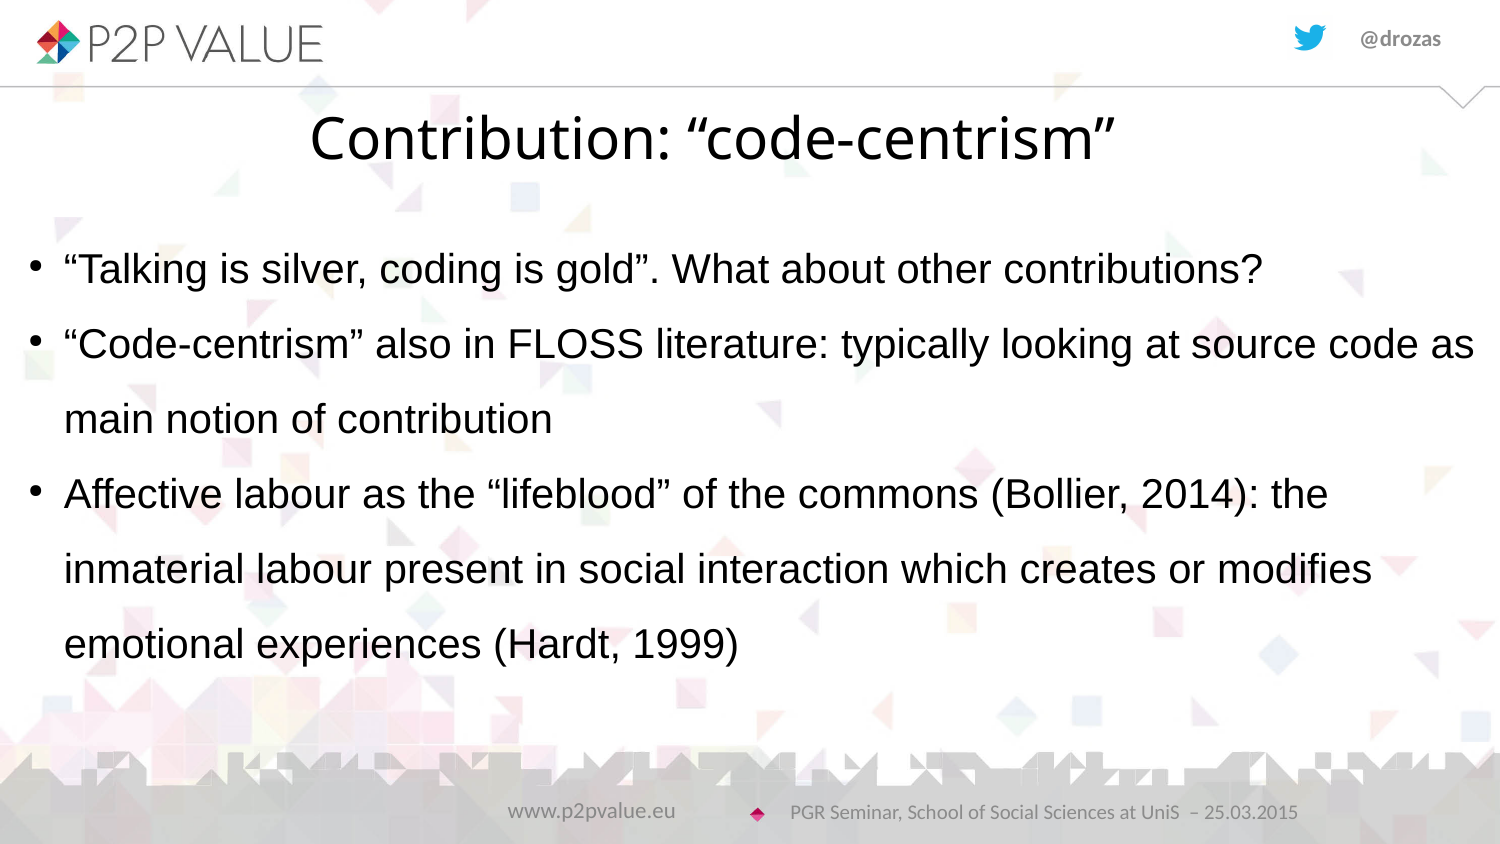

@drozas
# Contribution: “code-centrism”
“Talking is silver, coding is gold”. What about other contributions?
“Code-centrism” also in FLOSS literature: typically looking at source code as main notion of contribution
Affective labour as the “lifeblood” of the commons (Bollier, 2014): the inmaterial labour present in social interaction which creates or modifies emotional experiences (Hardt, 1999)
PGR Seminar, School of Social Sciences at UniS – 25.03.2015
www.p2pvalue.eu